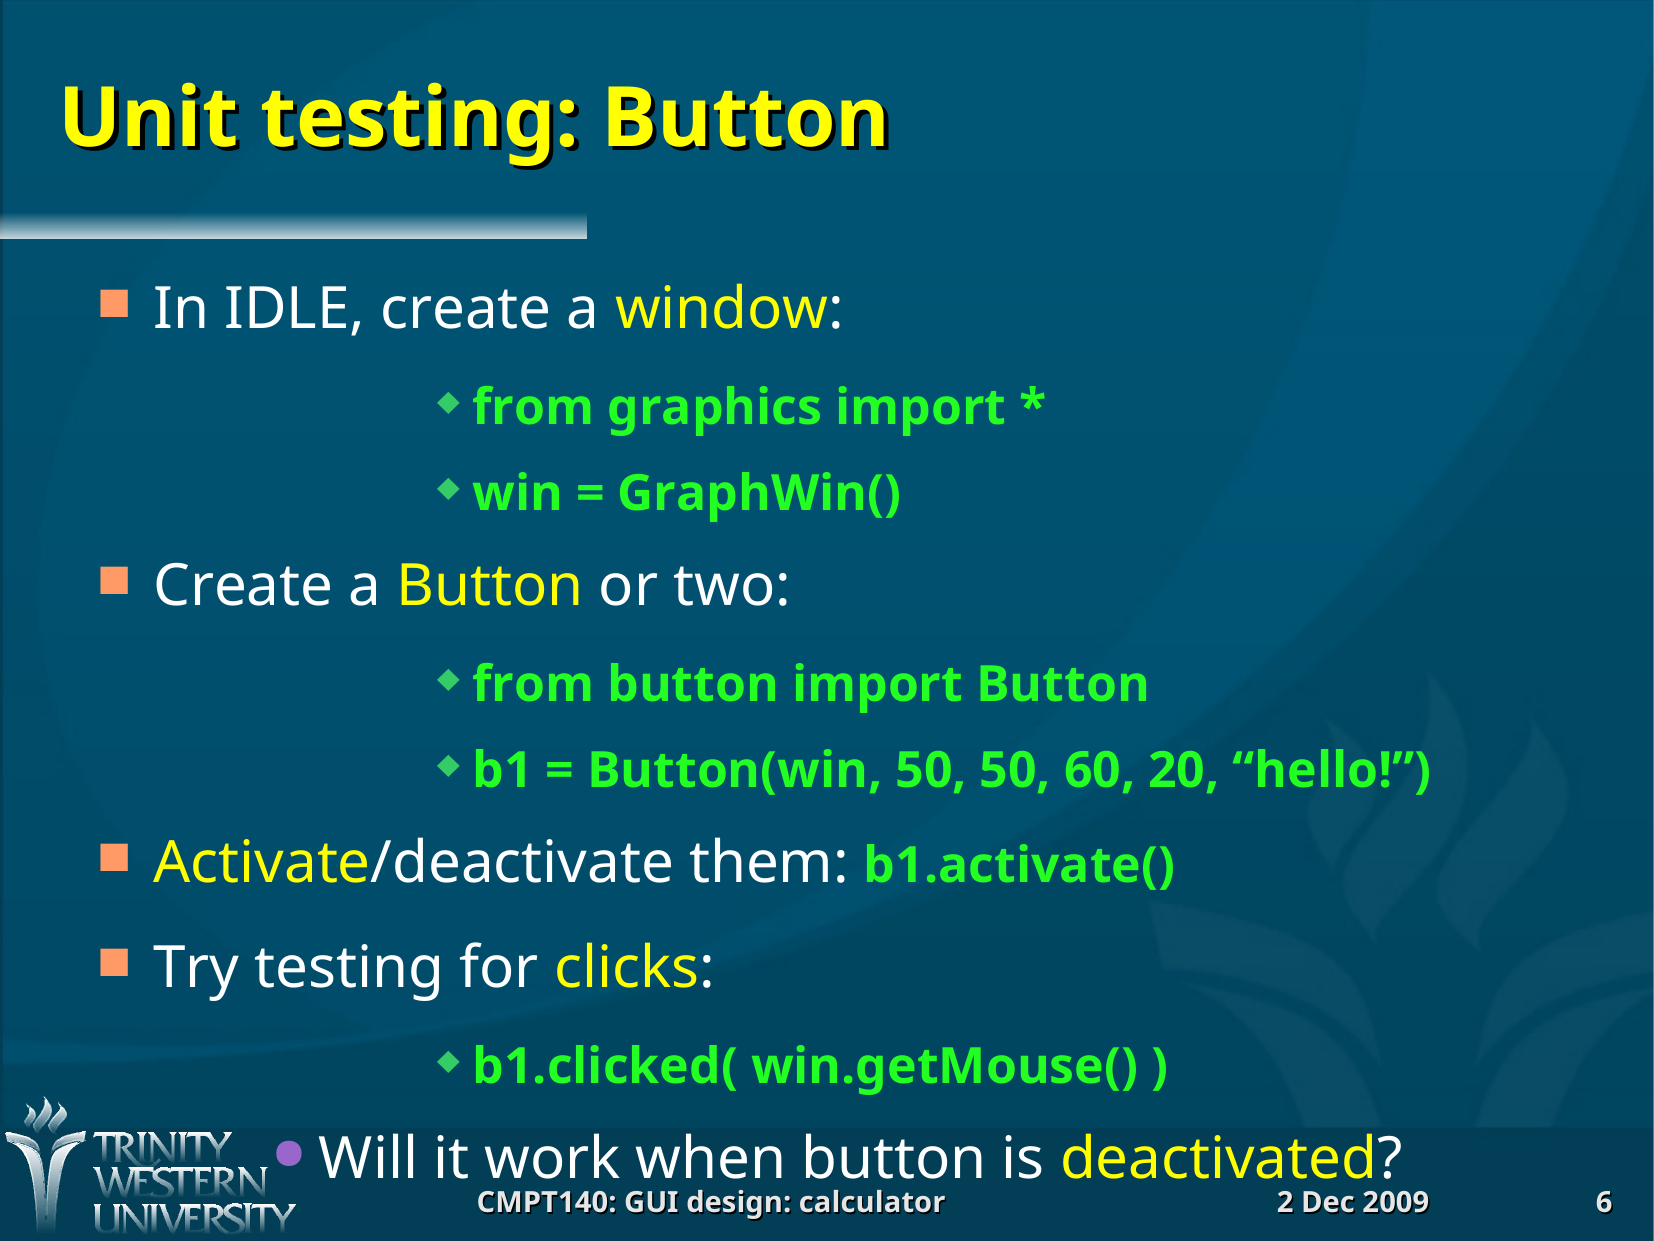

# Unit testing: Button
In IDLE, create a window:
from graphics import *
win = GraphWin()
Create a Button or two:
from button import Button
b1 = Button(win, 50, 50, 60, 20, “hello!”)
Activate/deactivate them: b1.activate()
Try testing for clicks:
b1.clicked( win.getMouse() )
Will it work when button is deactivated?
CMPT140: GUI design: calculator
2 Dec 2009
6